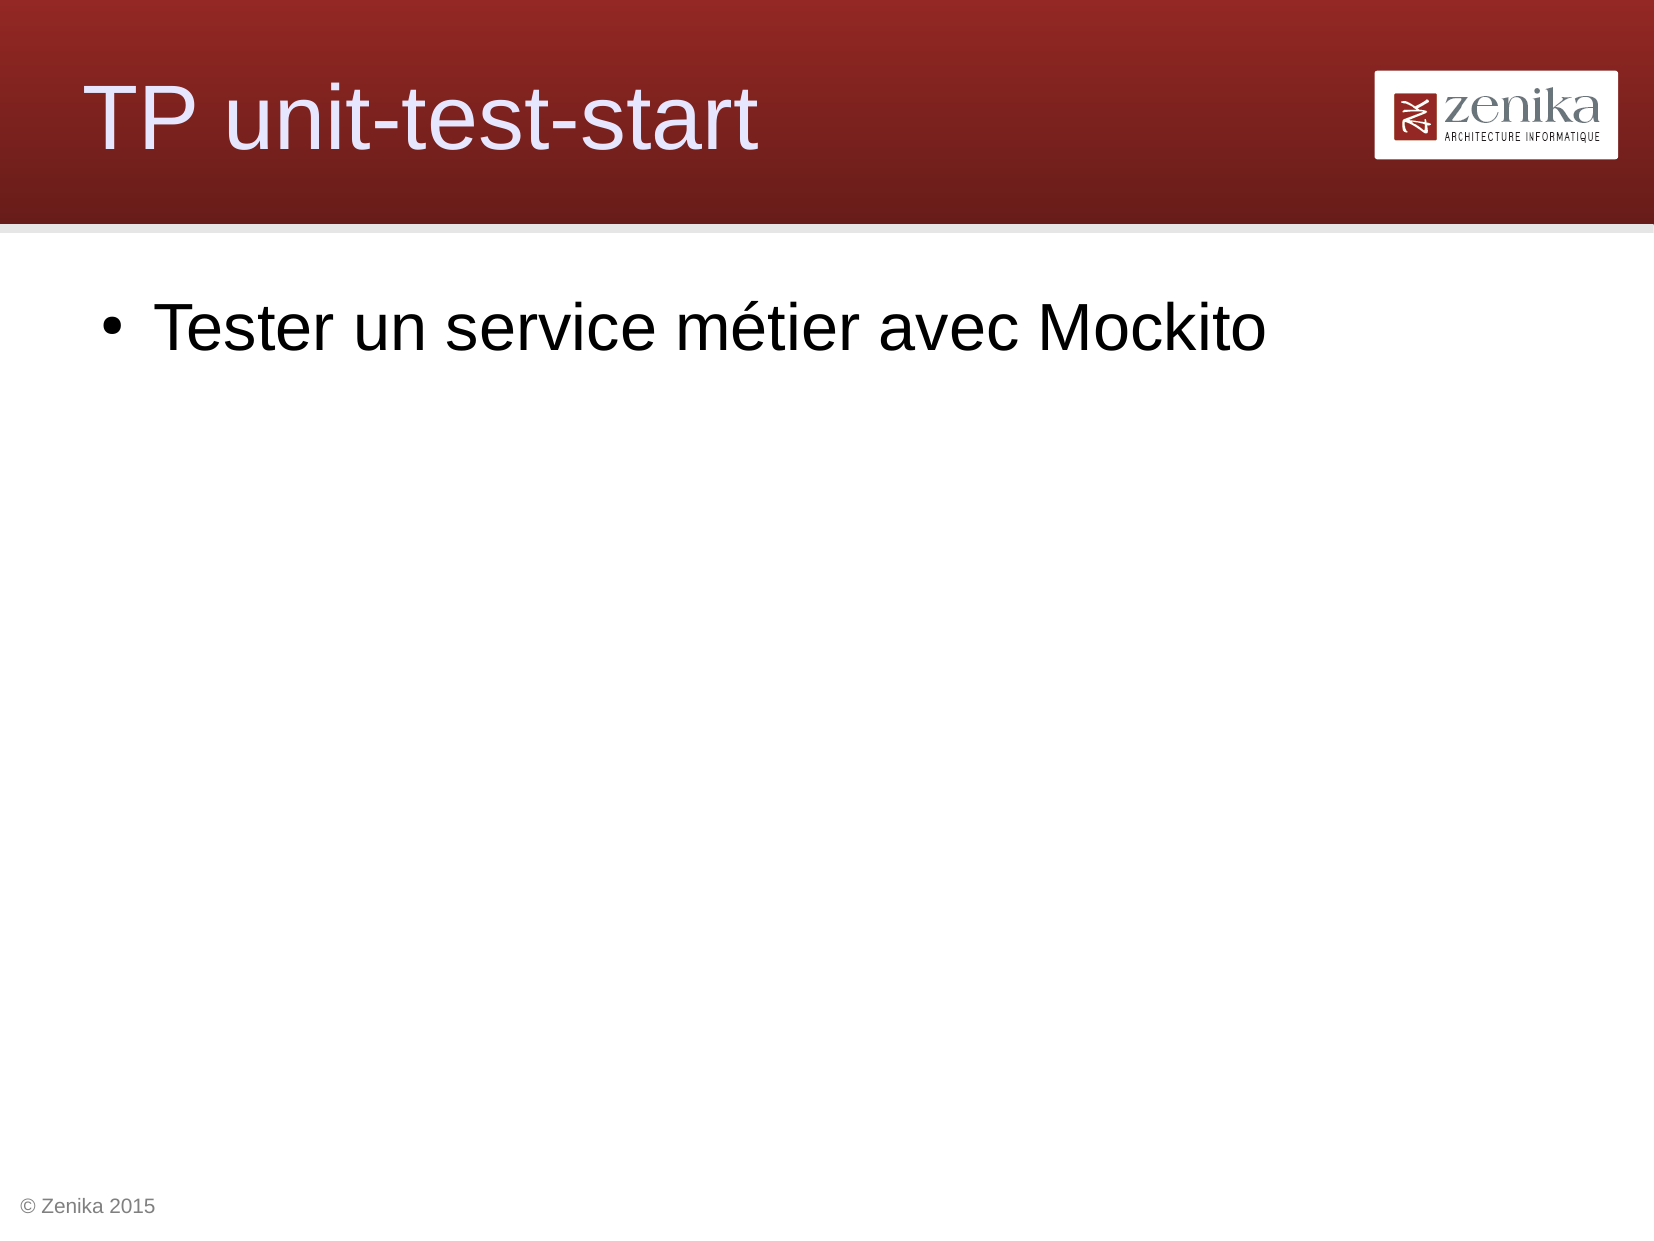

# TP unit-test-start
Tester un service métier avec Mockito